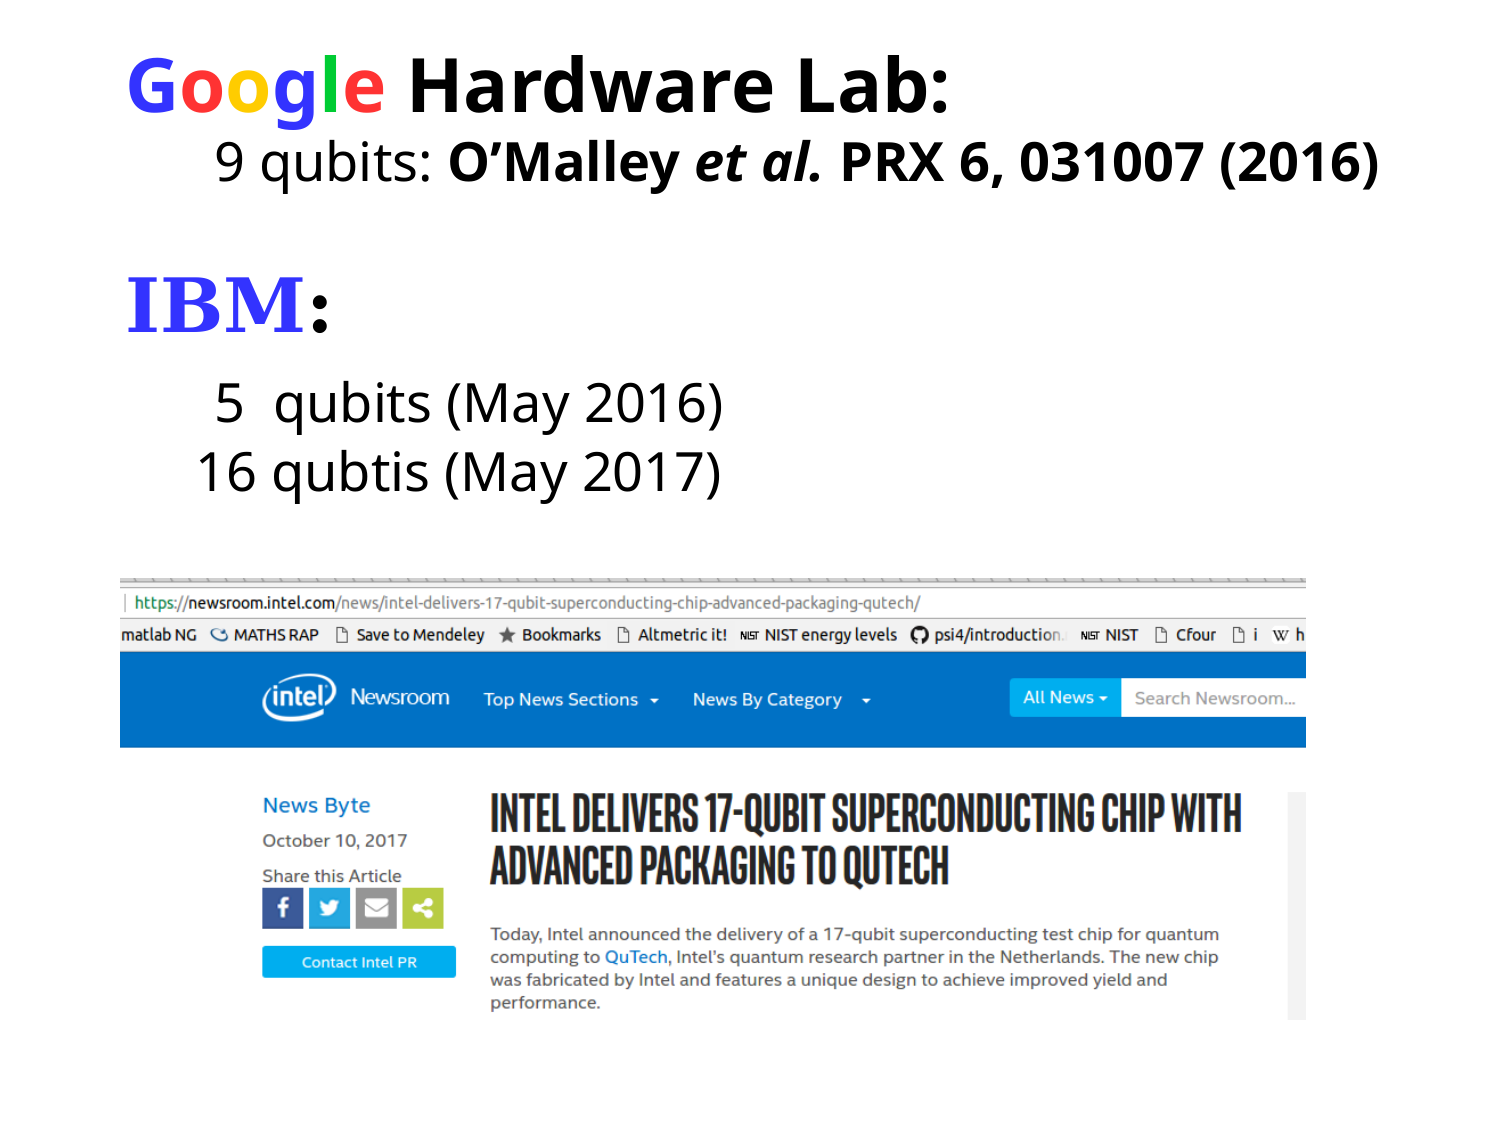

Google Hardware Lab:
	 9 qubits: O’Malley et al. PRX 6, 031007 (2016)
IBM:
 	 5 qubits (May 2016)
 16 qubtis (May 2017)